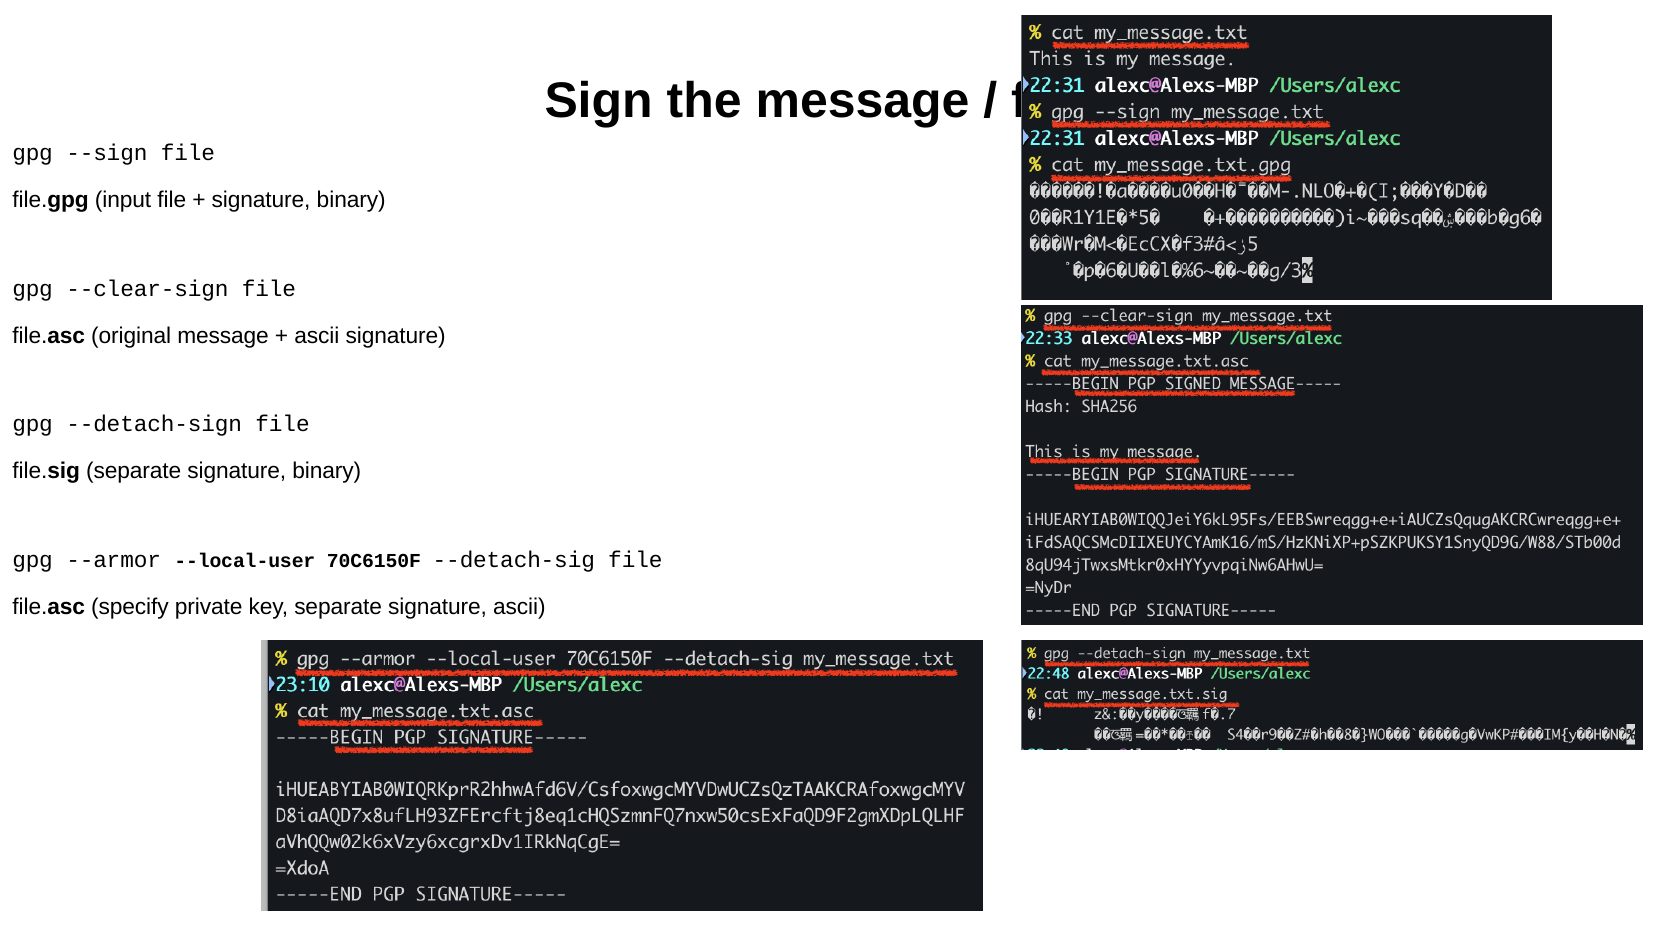

# Sign the message / file
gpg --sign file
file.gpg (input file + signature, binary)
gpg --clear-sign file
file.asc (original message + ascii signature)
gpg --detach-sign file
file.sig (separate signature, binary)
gpg --armor --local-user 70C6150F --detach-sig file
file.asc (specify private key, separate signature, ascii)